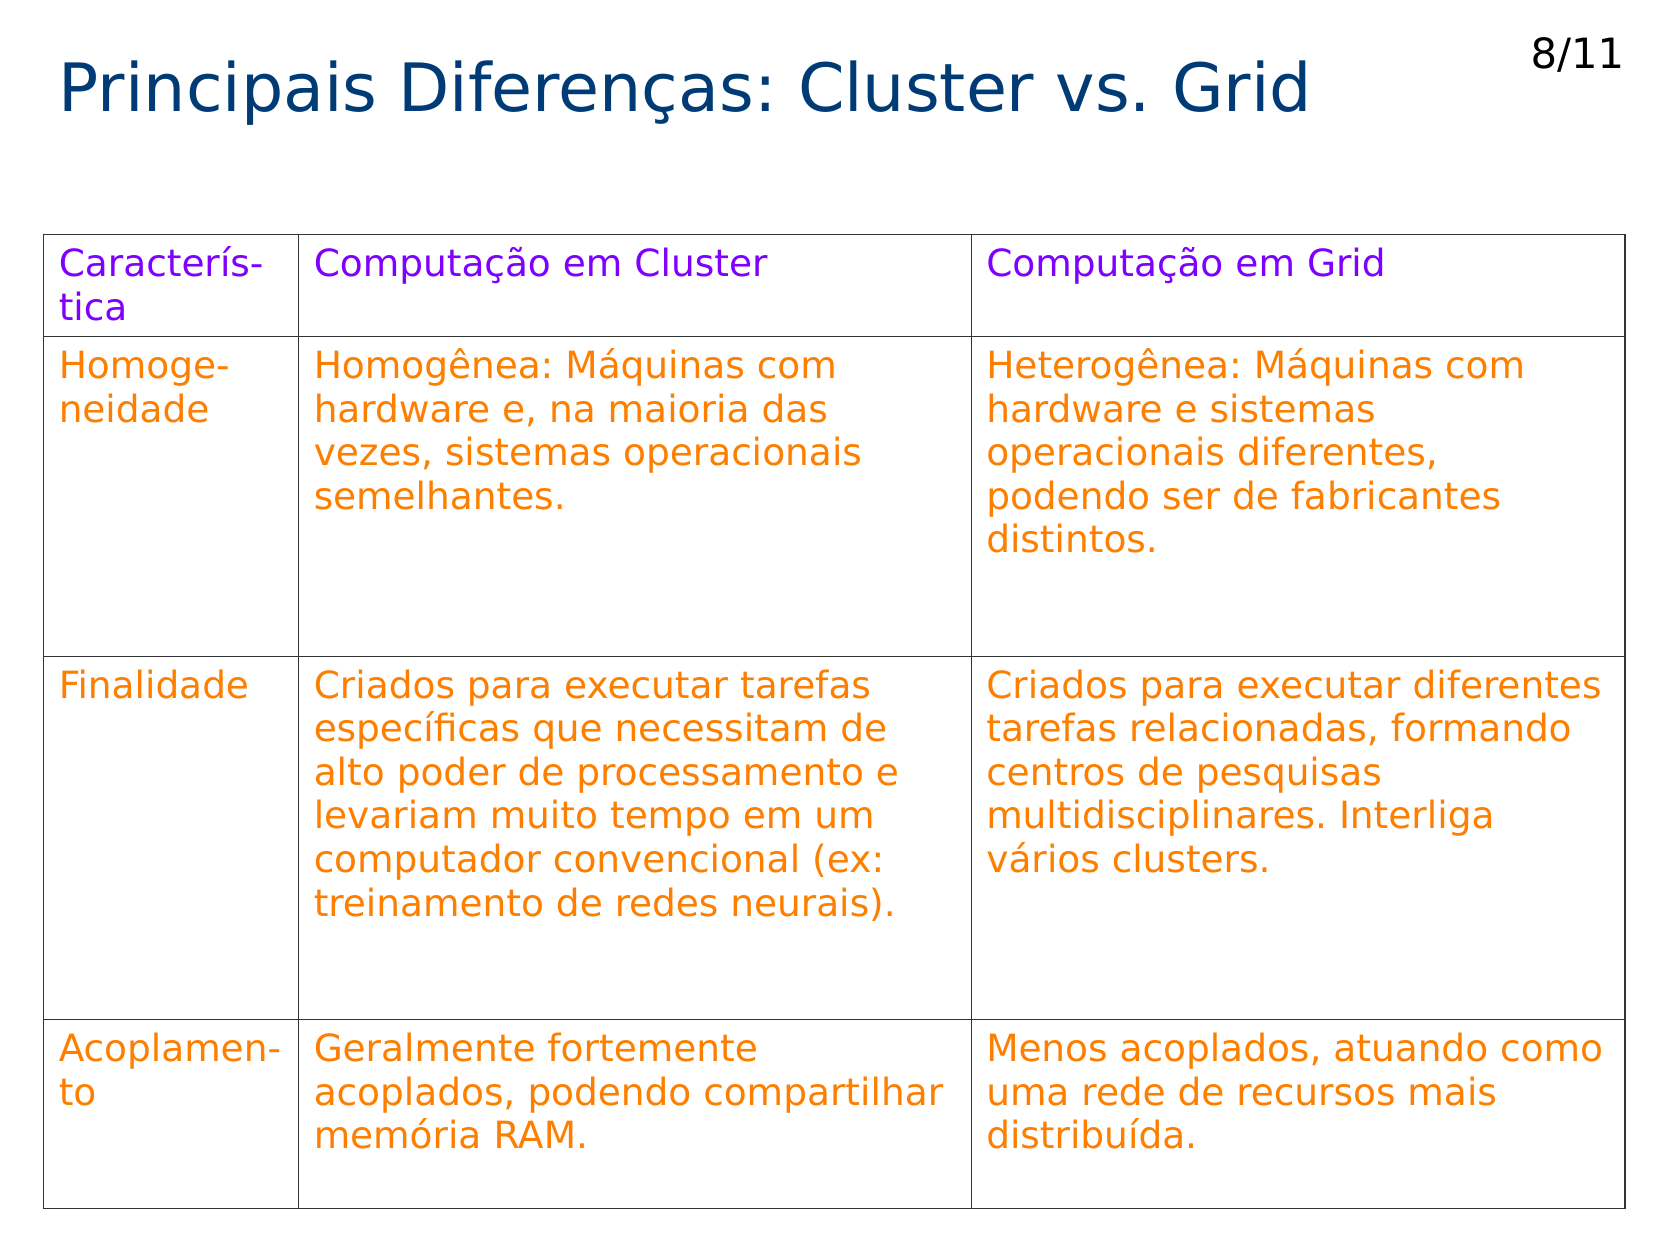

# Principais Diferenças: Cluster vs. Grid
8
| Caracterís-tica | Computação em Cluster | Computação em Grid |
| --- | --- | --- |
| Homoge-neidade | Homogênea: Máquinas com hardware e, na maioria das vezes, sistemas operacionais semelhantes. | Heterogênea: Máquinas com hardware e sistemas operacionais diferentes, podendo ser de fabricantes distintos. |
| Finalidade | Criados para executar tarefas específicas que necessitam de alto poder de processamento e levariam muito tempo em um computador convencional (ex: treinamento de redes neurais). | Criados para executar diferentes tarefas relacionadas, formando centros de pesquisas multidisciplinares. Interliga vários clusters. |
| Acoplamen-to | Geralmente fortemente acoplados, podendo compartilhar memória RAM. | Menos acoplados, atuando como uma rede de recursos mais distribuída. |